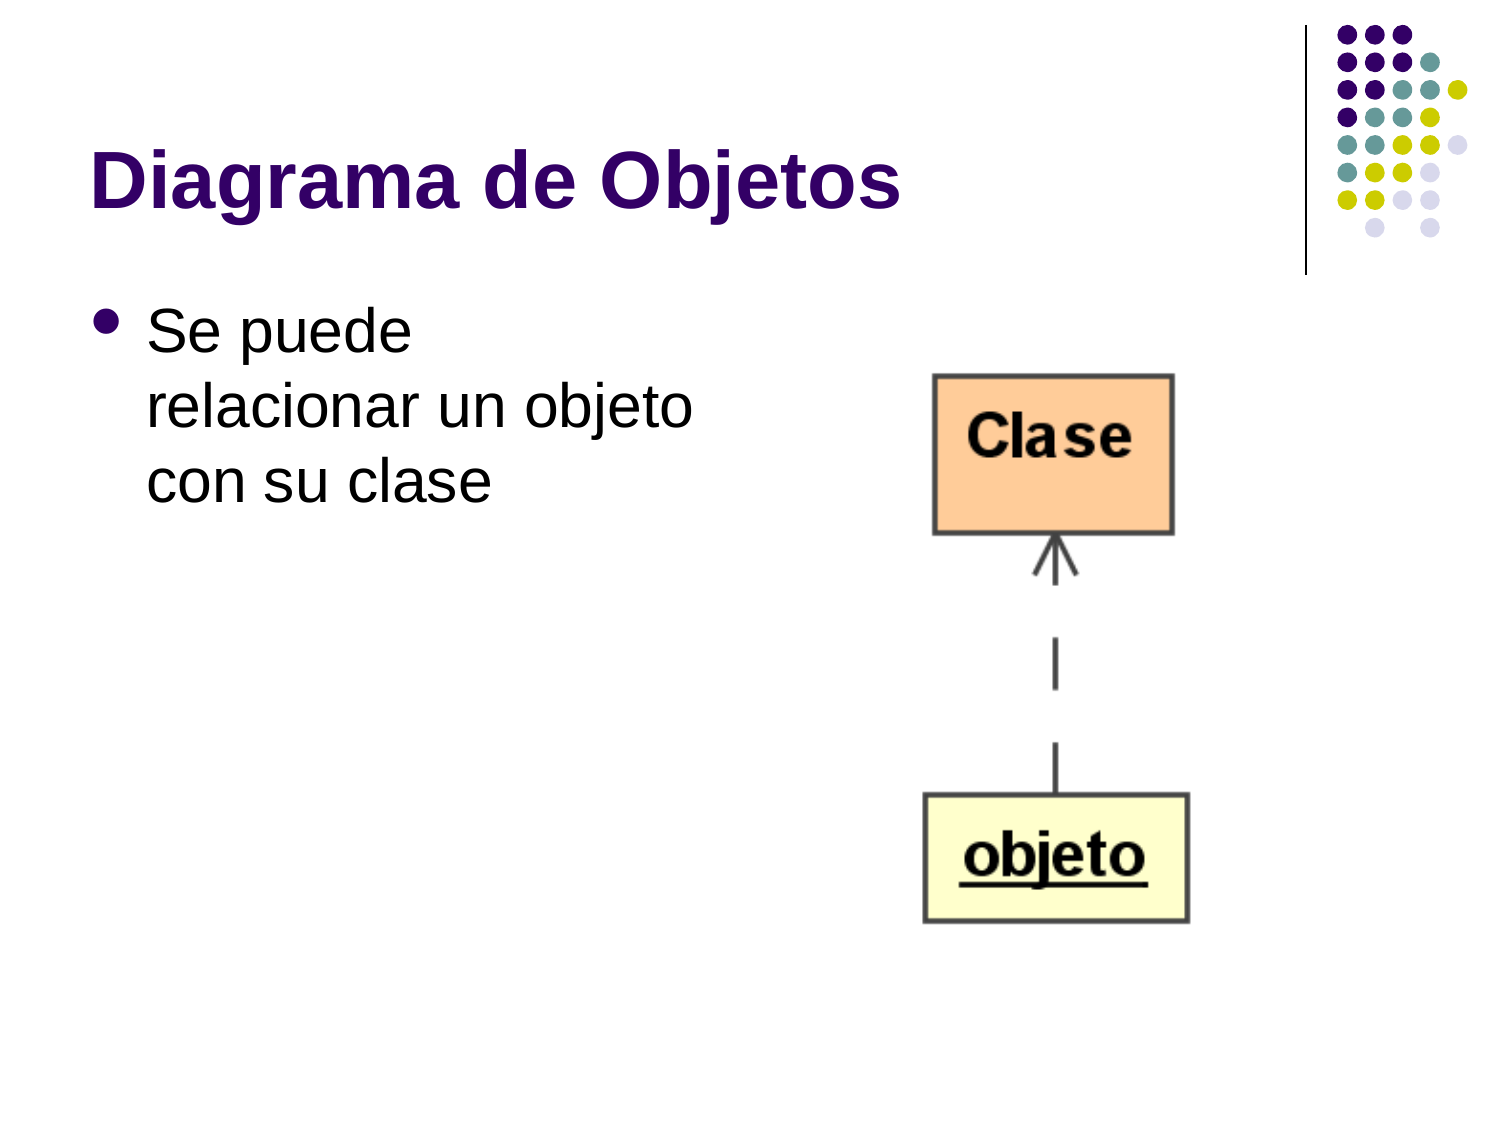

# Diagrama de Objetos
Se puede relacionar un objeto con su clase